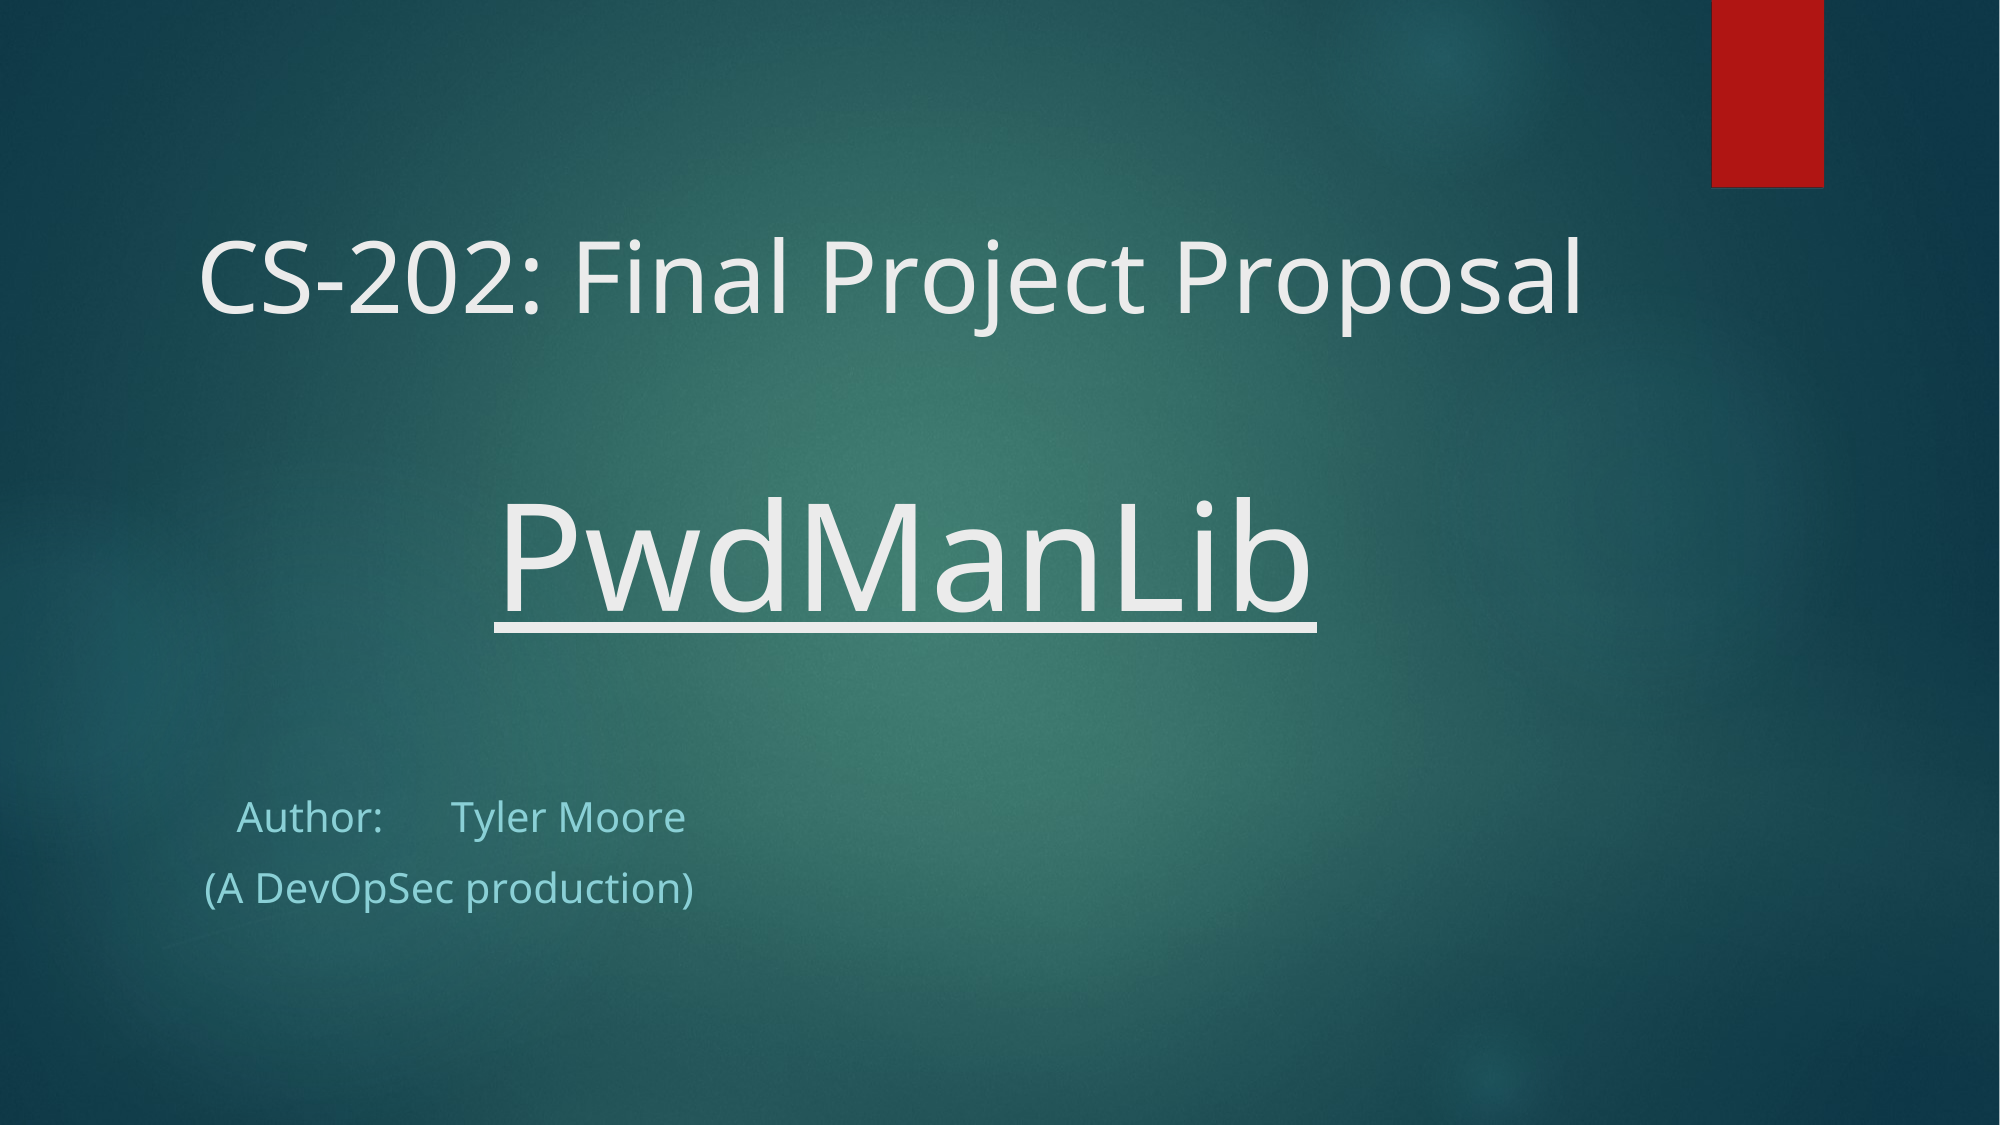

CS-202: Final Project Proposal
# PwdManLib
 Author:	 Tyler Moore
(A DevOpSec production)